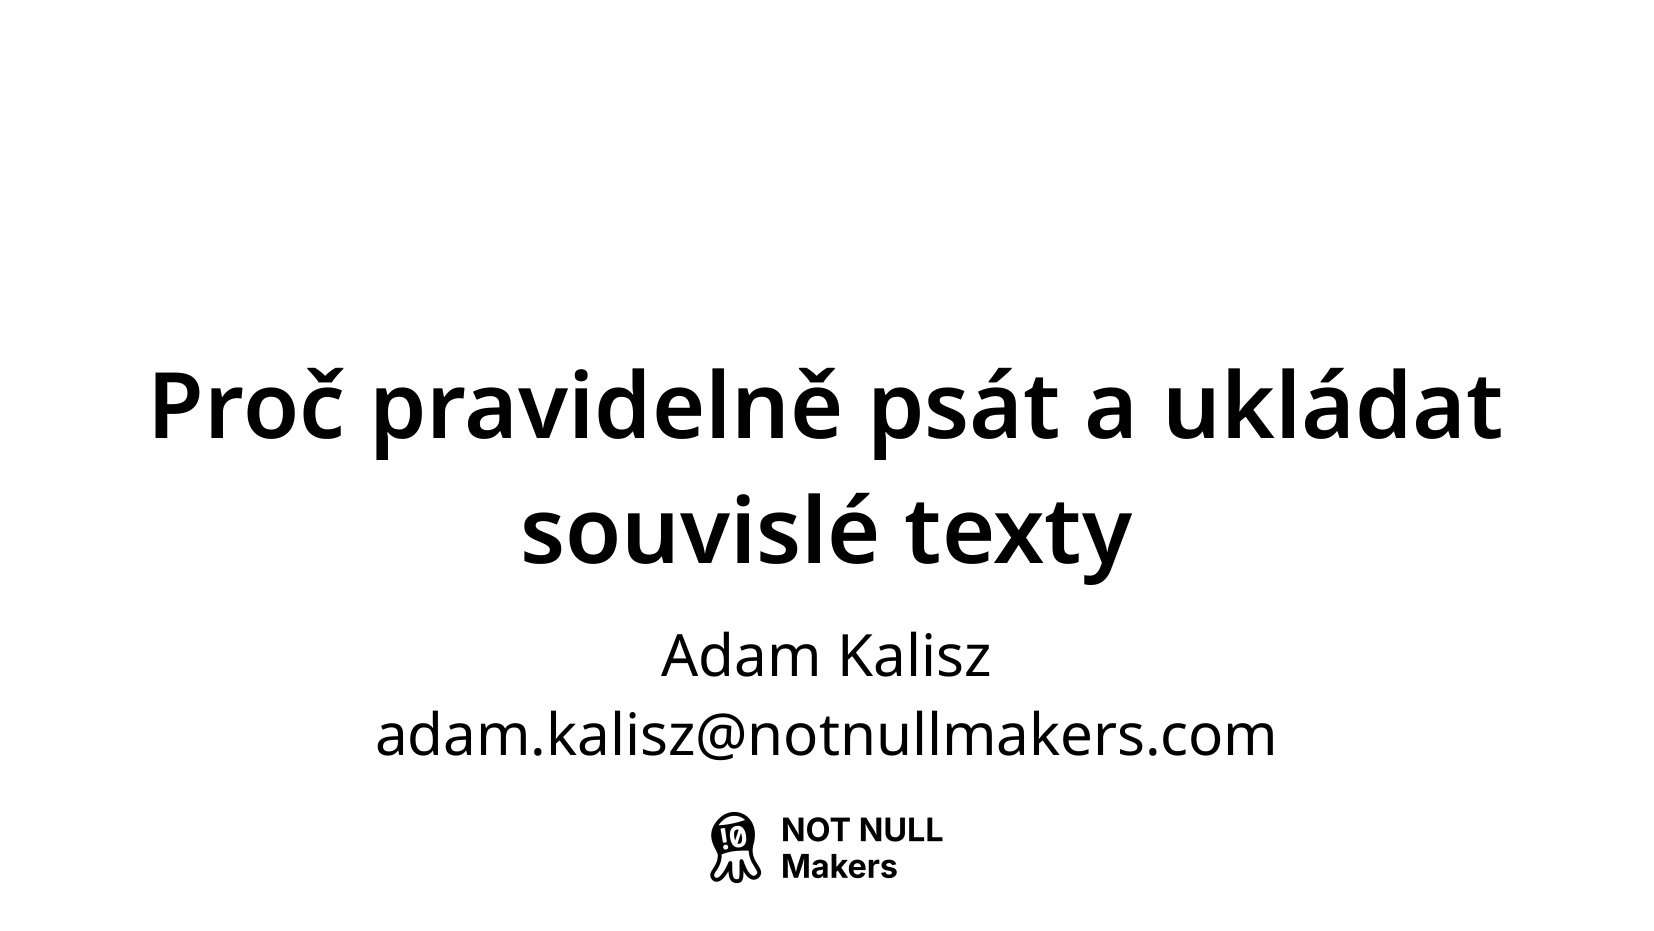

# Proč pravidelně psát a ukládat souvislé texty
Adam Kalisz
adam.kalisz@notnullmakers.com